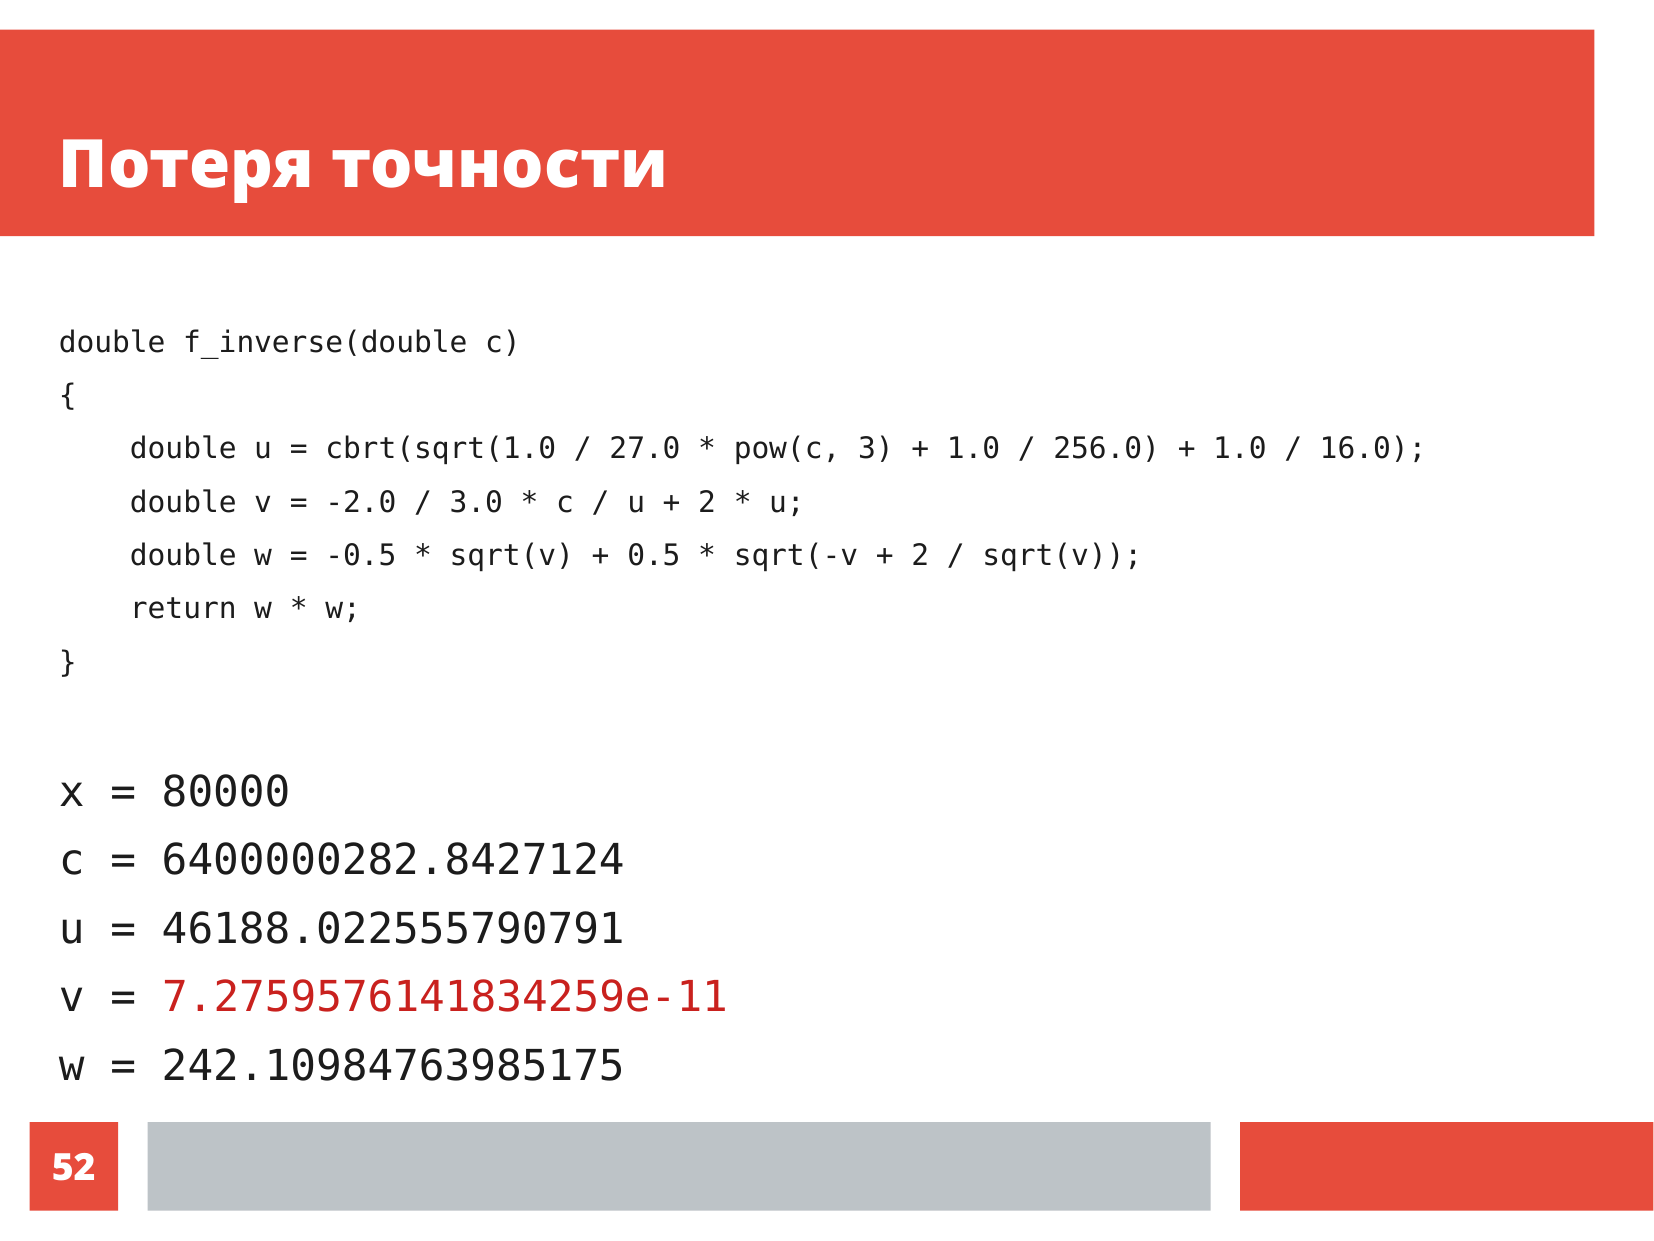

# Потеря точности
double f_inverse(double c)
{
 double u = cbrt(sqrt(1.0 / 27.0 * pow(c, 3) + 1.0 / 256.0) + 1.0 / 16.0);
 double v = -2.0 / 3.0 * c / u + 2 * u;
 double w = -0.5 * sqrt(v) + 0.5 * sqrt(-v + 2 / sqrt(v));
 return w * w;
}
x = 80000
c = 6400000282.8427124
u = 46188.022555790791
v = 7.2759576141834259e-11
w = 242.10984763985175
52